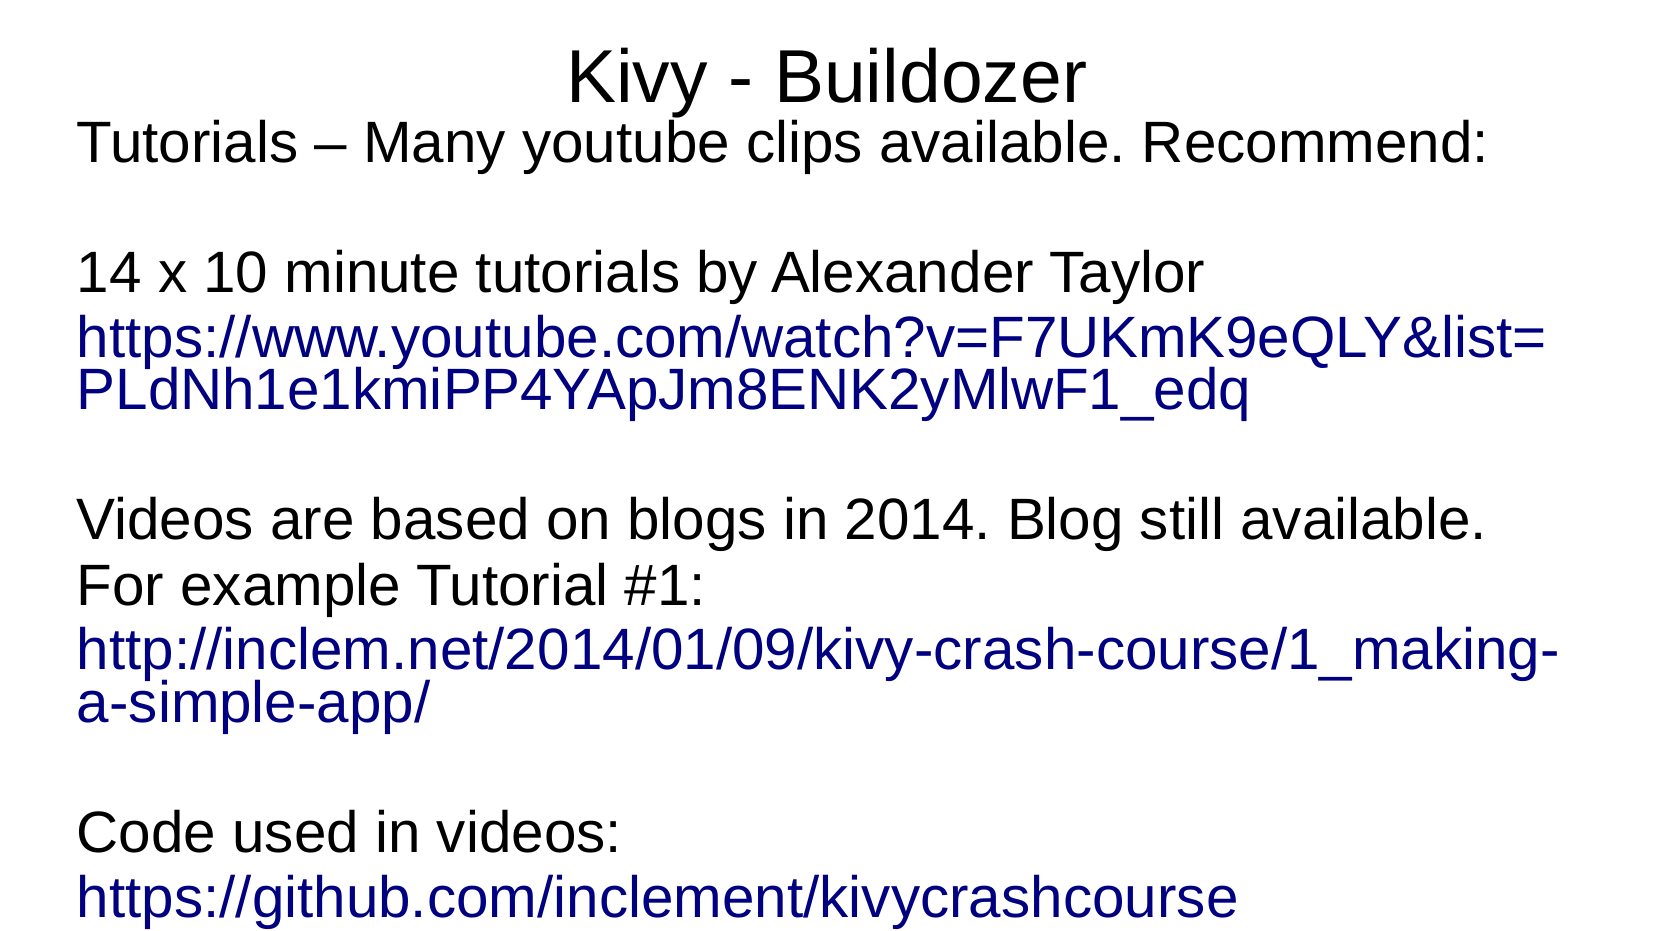

Kivy - Buildozer
# Tutorials – Many youtube clips available. Recommend:
14 x 10 minute tutorials by Alexander Taylor
https://www.youtube.com/watch?v=F7UKmK9eQLY&list=PLdNh1e1kmiPP4YApJm8ENK2yMlwF1_edq
Videos are based on blogs in 2014. Blog still available. For example Tutorial #1:
http://inclem.net/2014/01/09/kivy-crash-course/1_making-a-simple-app/
Code used in videos:
https://github.com/inclement/kivycrashcourse